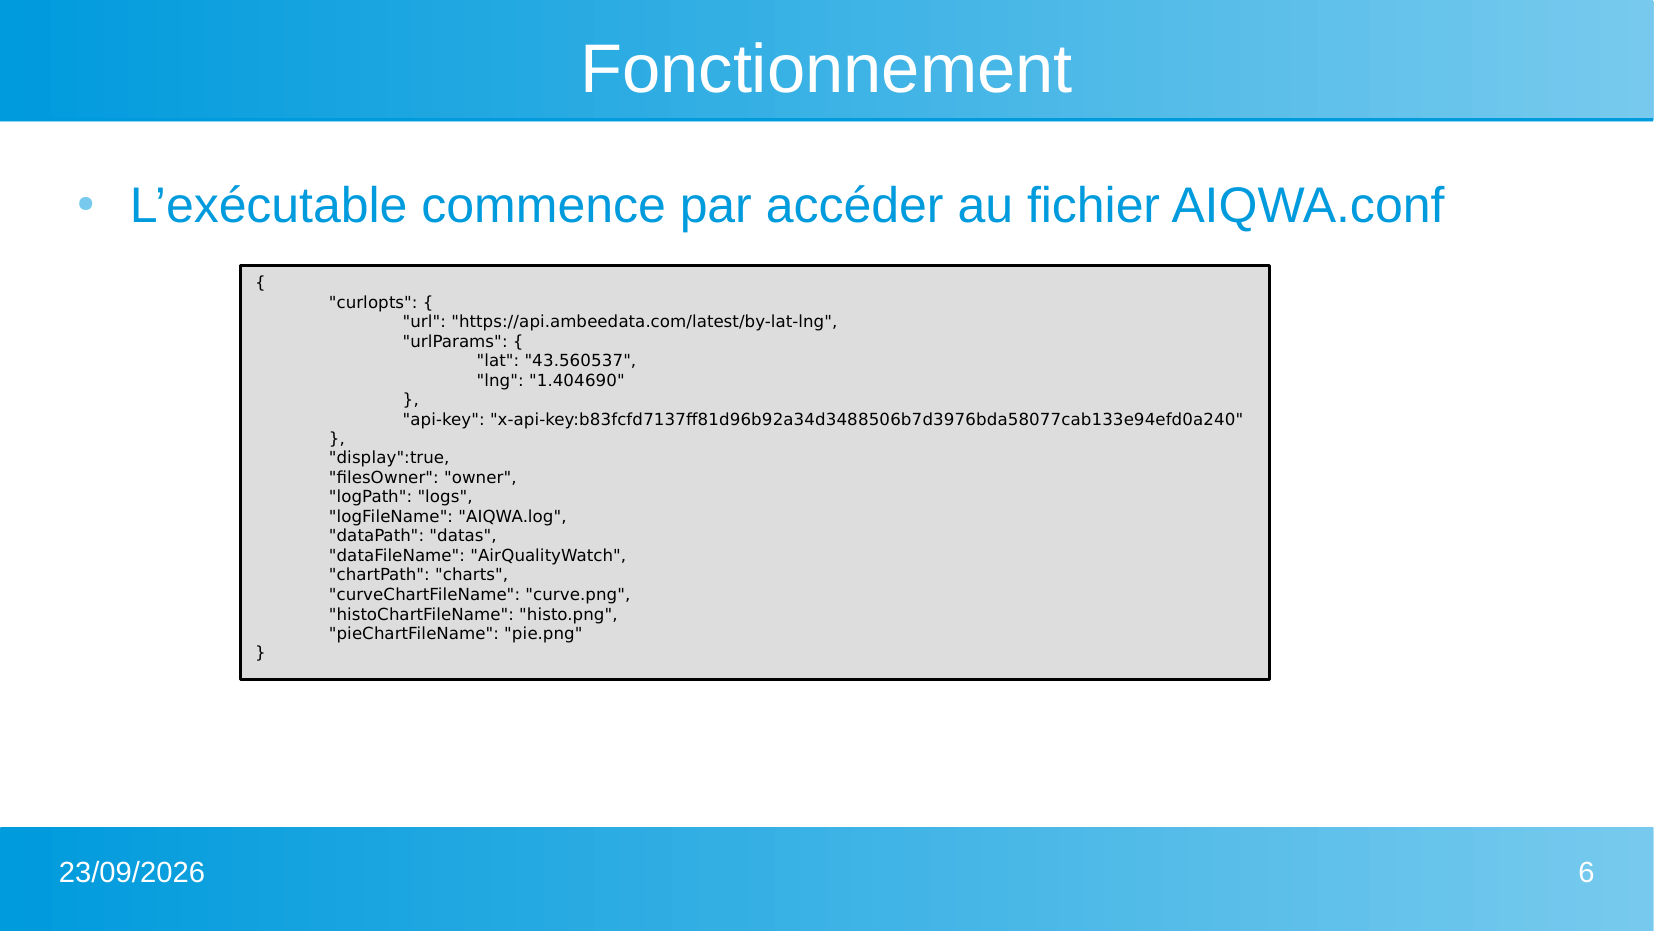

# Fonctionnement
L’exécutable commence par accéder au fichier AIQWA.conf
{
	"curlopts": {
		"url": "https://api.ambeedata.com/latest/by-lat-lng",
		"urlParams": {
			"lat": "43.560537",
			"lng": "1.404690"
		},
		"api-key": "x-api-key:b83fcfd7137ff81d96b92a34d3488506b7d3976bda58077cab133e94efd0a240"
	},
	"display":true,
	"filesOwner": "owner",
	"logPath": "logs",
	"logFileName": "AIQWA.log",
	"dataPath": "datas",
	"dataFileName": "AirQualityWatch",
	"chartPath": "charts",
	"curveChartFileName": "curve.png",
	"histoChartFileName": "histo.png",
	"pieChartFileName": "pie.png"
}
6